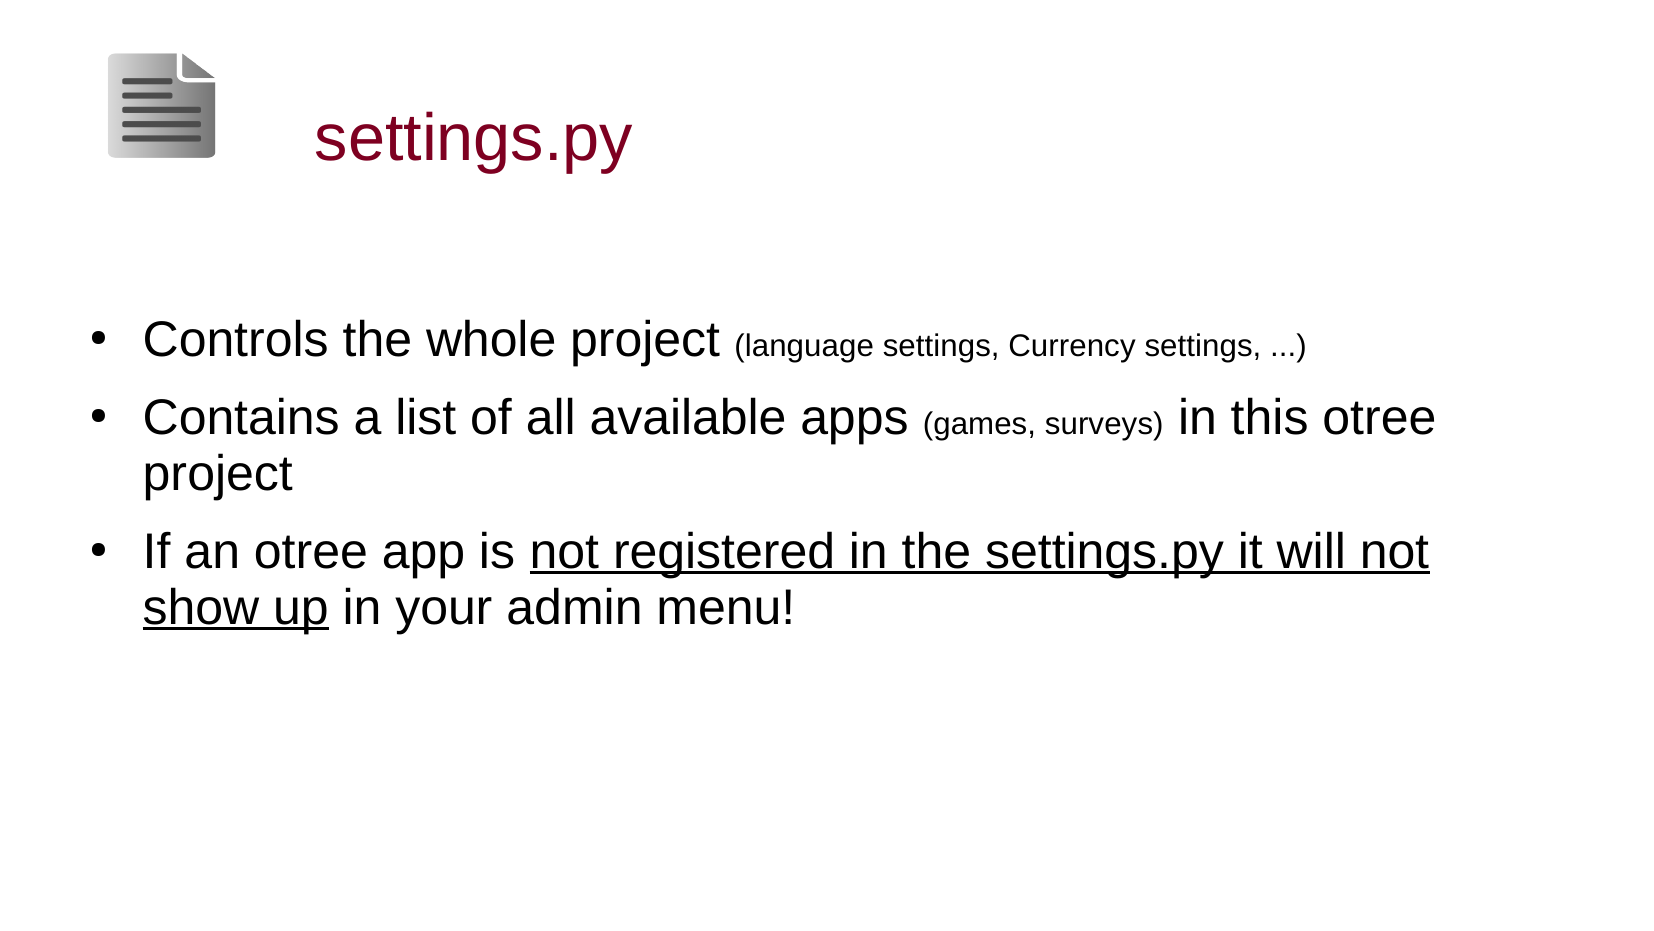

settings.py
# Controls the whole project (language settings, Currency settings, ...)
Contains a list of all available apps (games, surveys) in this otree project
If an otree app is not registered in the settings.py it will not show up in your admin menu!